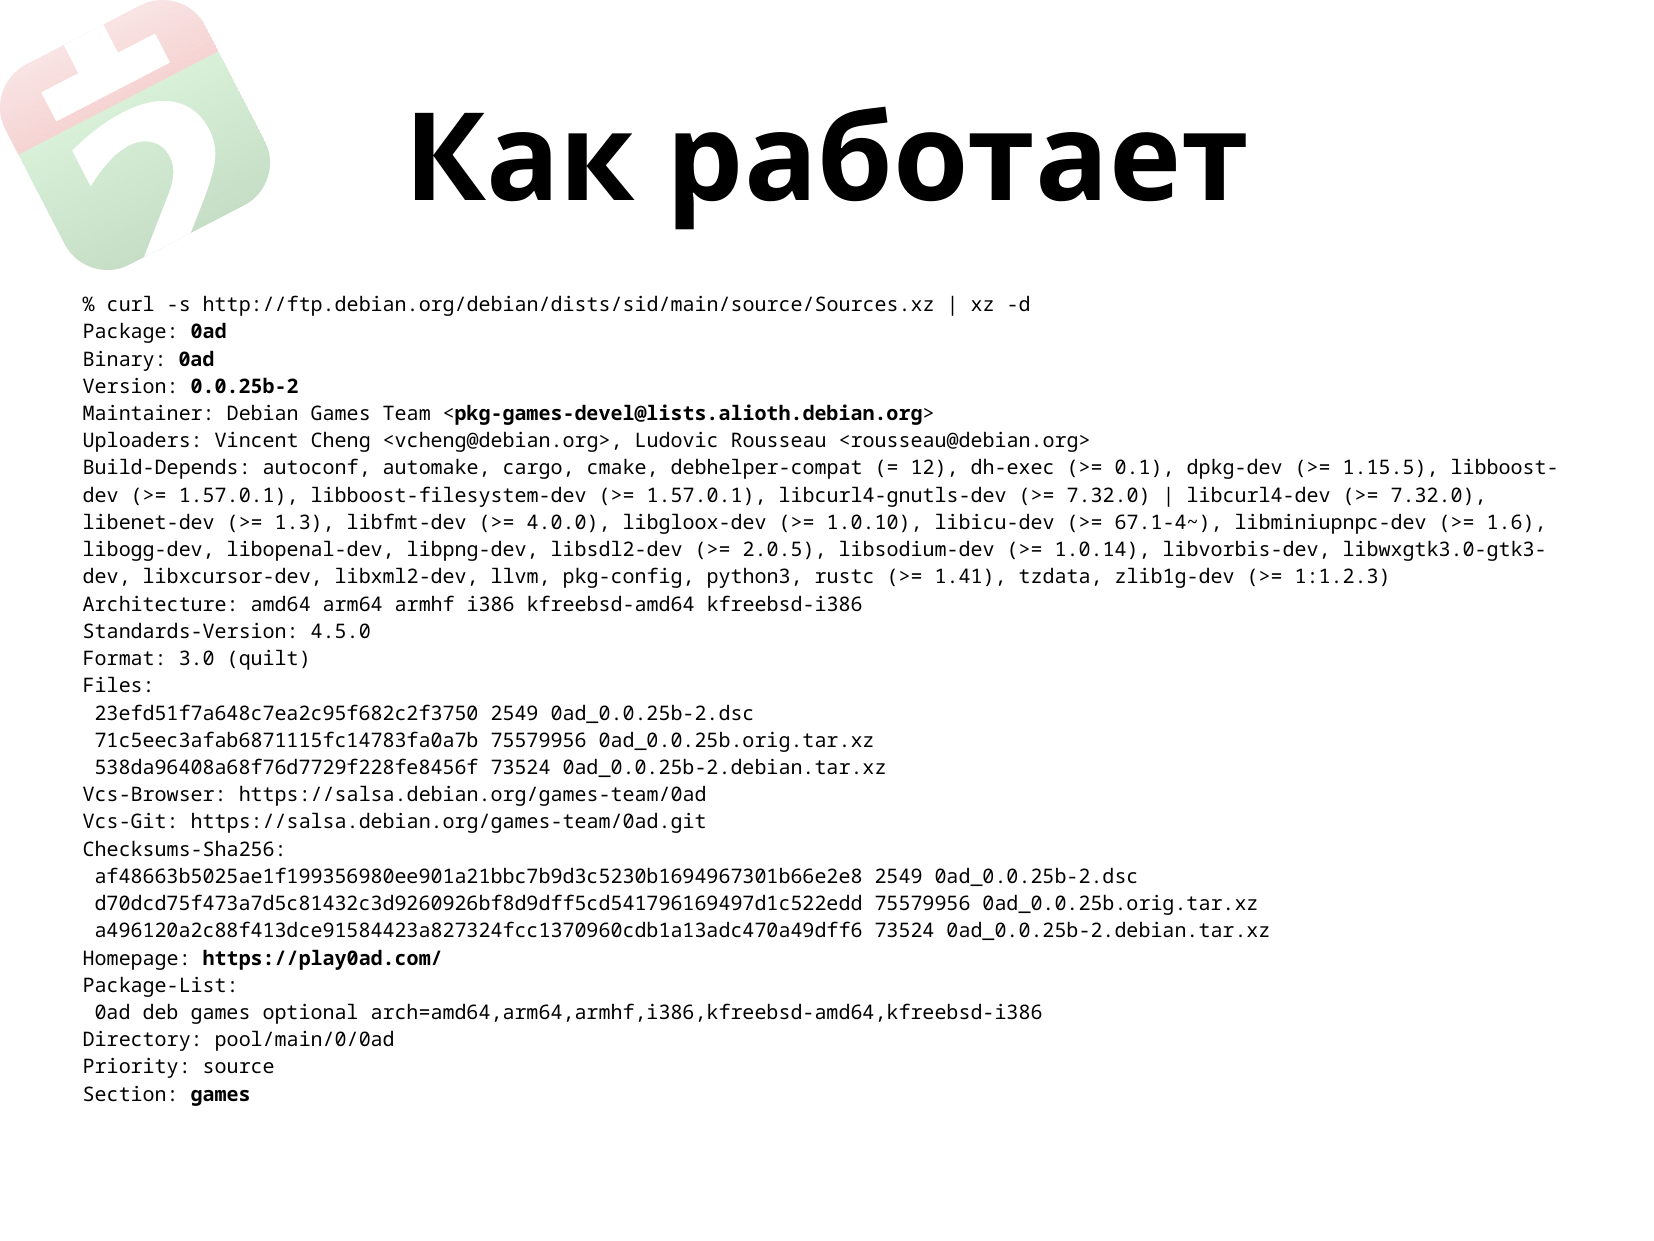

# Как работает
% curl -s http://ftp.debian.org/debian/dists/sid/main/source/Sources.xz | xz -d
Package: 0ad
Binary: 0ad
Version: 0.0.25b-2
Maintainer: Debian Games Team <pkg-games-devel@lists.alioth.debian.org>
Uploaders: Vincent Cheng <vcheng@debian.org>, Ludovic Rousseau <rousseau@debian.org>
Build-Depends: autoconf, automake, cargo, cmake, debhelper-compat (= 12), dh-exec (>= 0.1), dpkg-dev (>= 1.15.5), libboost-dev (>= 1.57.0.1), libboost-filesystem-dev (>= 1.57.0.1), libcurl4-gnutls-dev (>= 7.32.0) | libcurl4-dev (>= 7.32.0), libenet-dev (>= 1.3), libfmt-dev (>= 4.0.0), libgloox-dev (>= 1.0.10), libicu-dev (>= 67.1-4~), libminiupnpc-dev (>= 1.6), libogg-dev, libopenal-dev, libpng-dev, libsdl2-dev (>= 2.0.5), libsodium-dev (>= 1.0.14), libvorbis-dev, libwxgtk3.0-gtk3-dev, libxcursor-dev, libxml2-dev, llvm, pkg-config, python3, rustc (>= 1.41), tzdata, zlib1g-dev (>= 1:1.2.3)
Architecture: amd64 arm64 armhf i386 kfreebsd-amd64 kfreebsd-i386
Standards-Version: 4.5.0
Format: 3.0 (quilt)
Files:
 23efd51f7a648c7ea2c95f682c2f3750 2549 0ad_0.0.25b-2.dsc
 71c5eec3afab6871115fc14783fa0a7b 75579956 0ad_0.0.25b.orig.tar.xz
 538da96408a68f76d7729f228fe8456f 73524 0ad_0.0.25b-2.debian.tar.xz
Vcs-Browser: https://salsa.debian.org/games-team/0ad
Vcs-Git: https://salsa.debian.org/games-team/0ad.git
Checksums-Sha256:
 af48663b5025ae1f199356980ee901a21bbc7b9d3c5230b1694967301b66e2e8 2549 0ad_0.0.25b-2.dsc
 d70dcd75f473a7d5c81432c3d9260926bf8d9dff5cd541796169497d1c522edd 75579956 0ad_0.0.25b.orig.tar.xz
 a496120a2c88f413dce91584423a827324fcc1370960cdb1a13adc470a49dff6 73524 0ad_0.0.25b-2.debian.tar.xz
Homepage: https://play0ad.com/
Package-List:
 0ad deb games optional arch=amd64,arm64,armhf,i386,kfreebsd-amd64,kfreebsd-i386
Directory: pool/main/0/0ad
Priority: source
Section: games